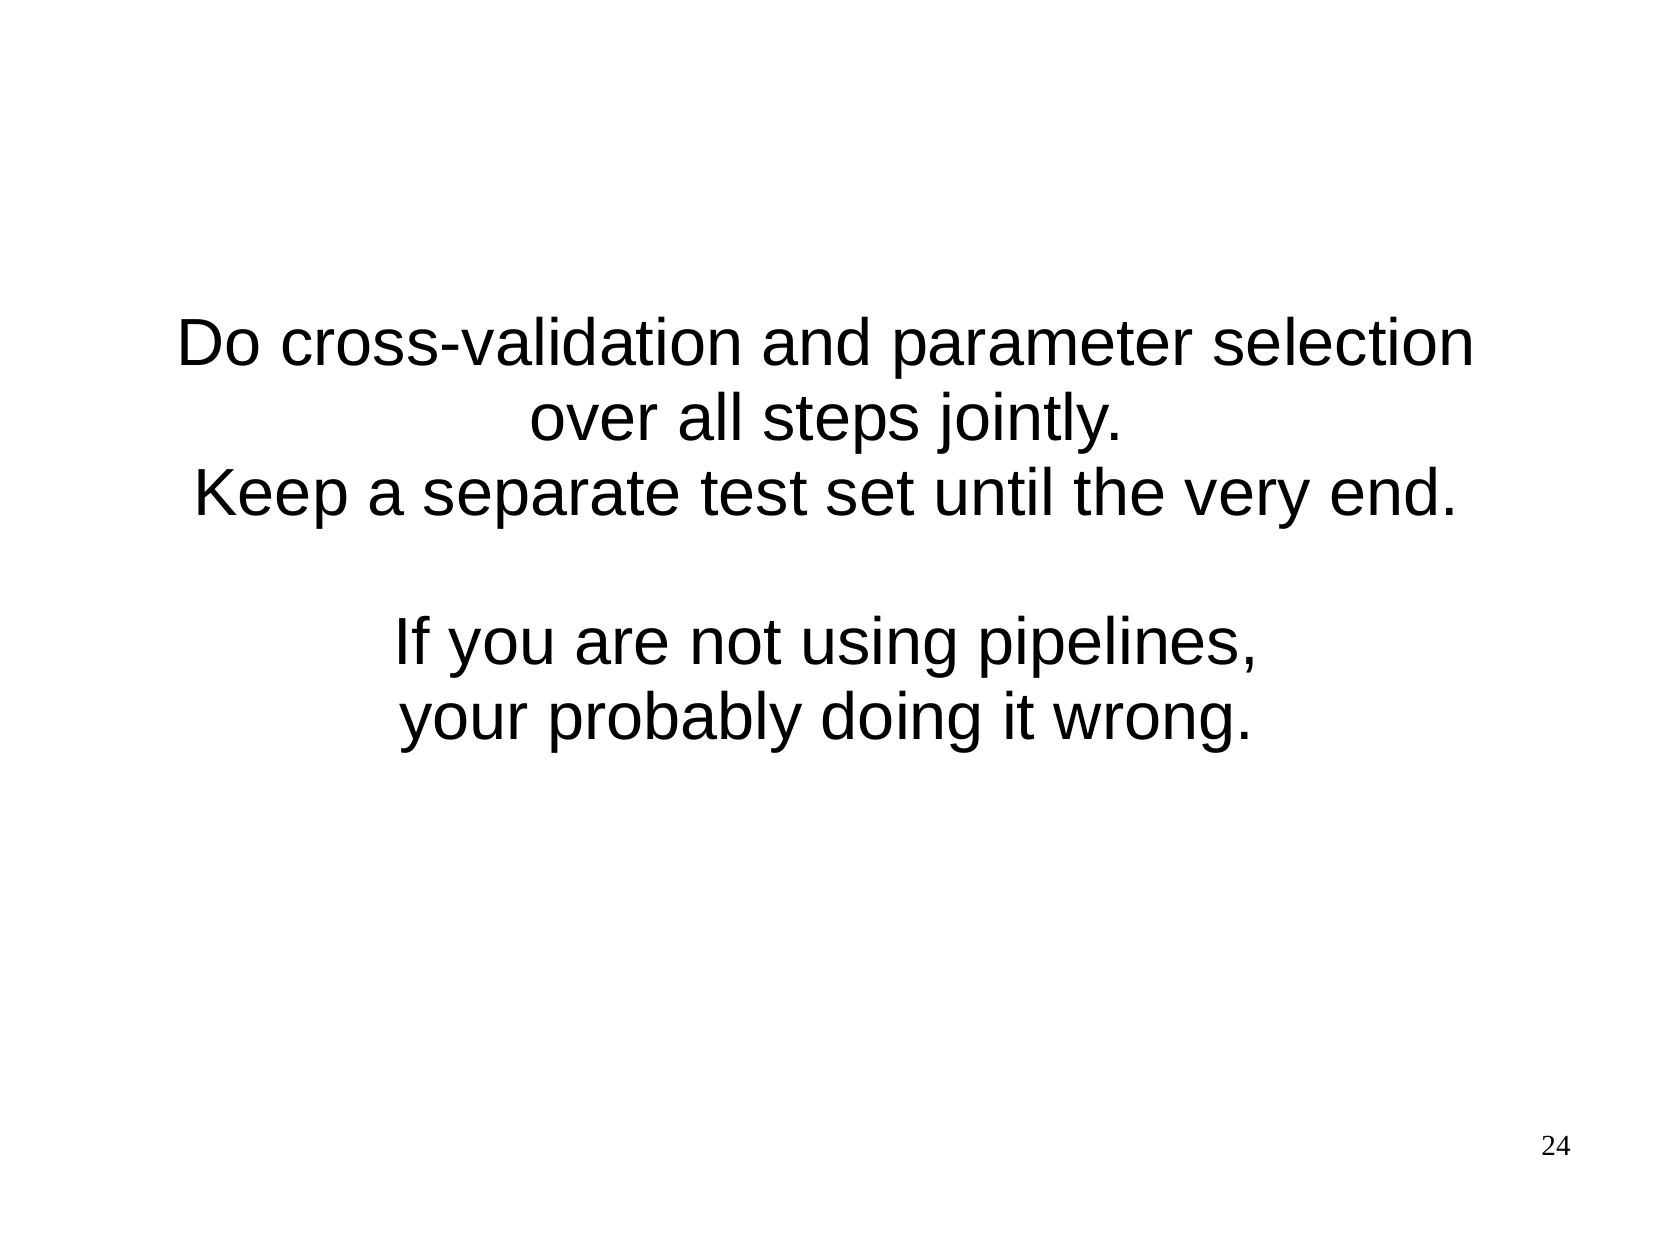

# Do cross-validation and parameter selection
over all steps jointly.
Keep a separate test set until the very end.
If you are not using pipelines,
your probably doing it wrong.
24